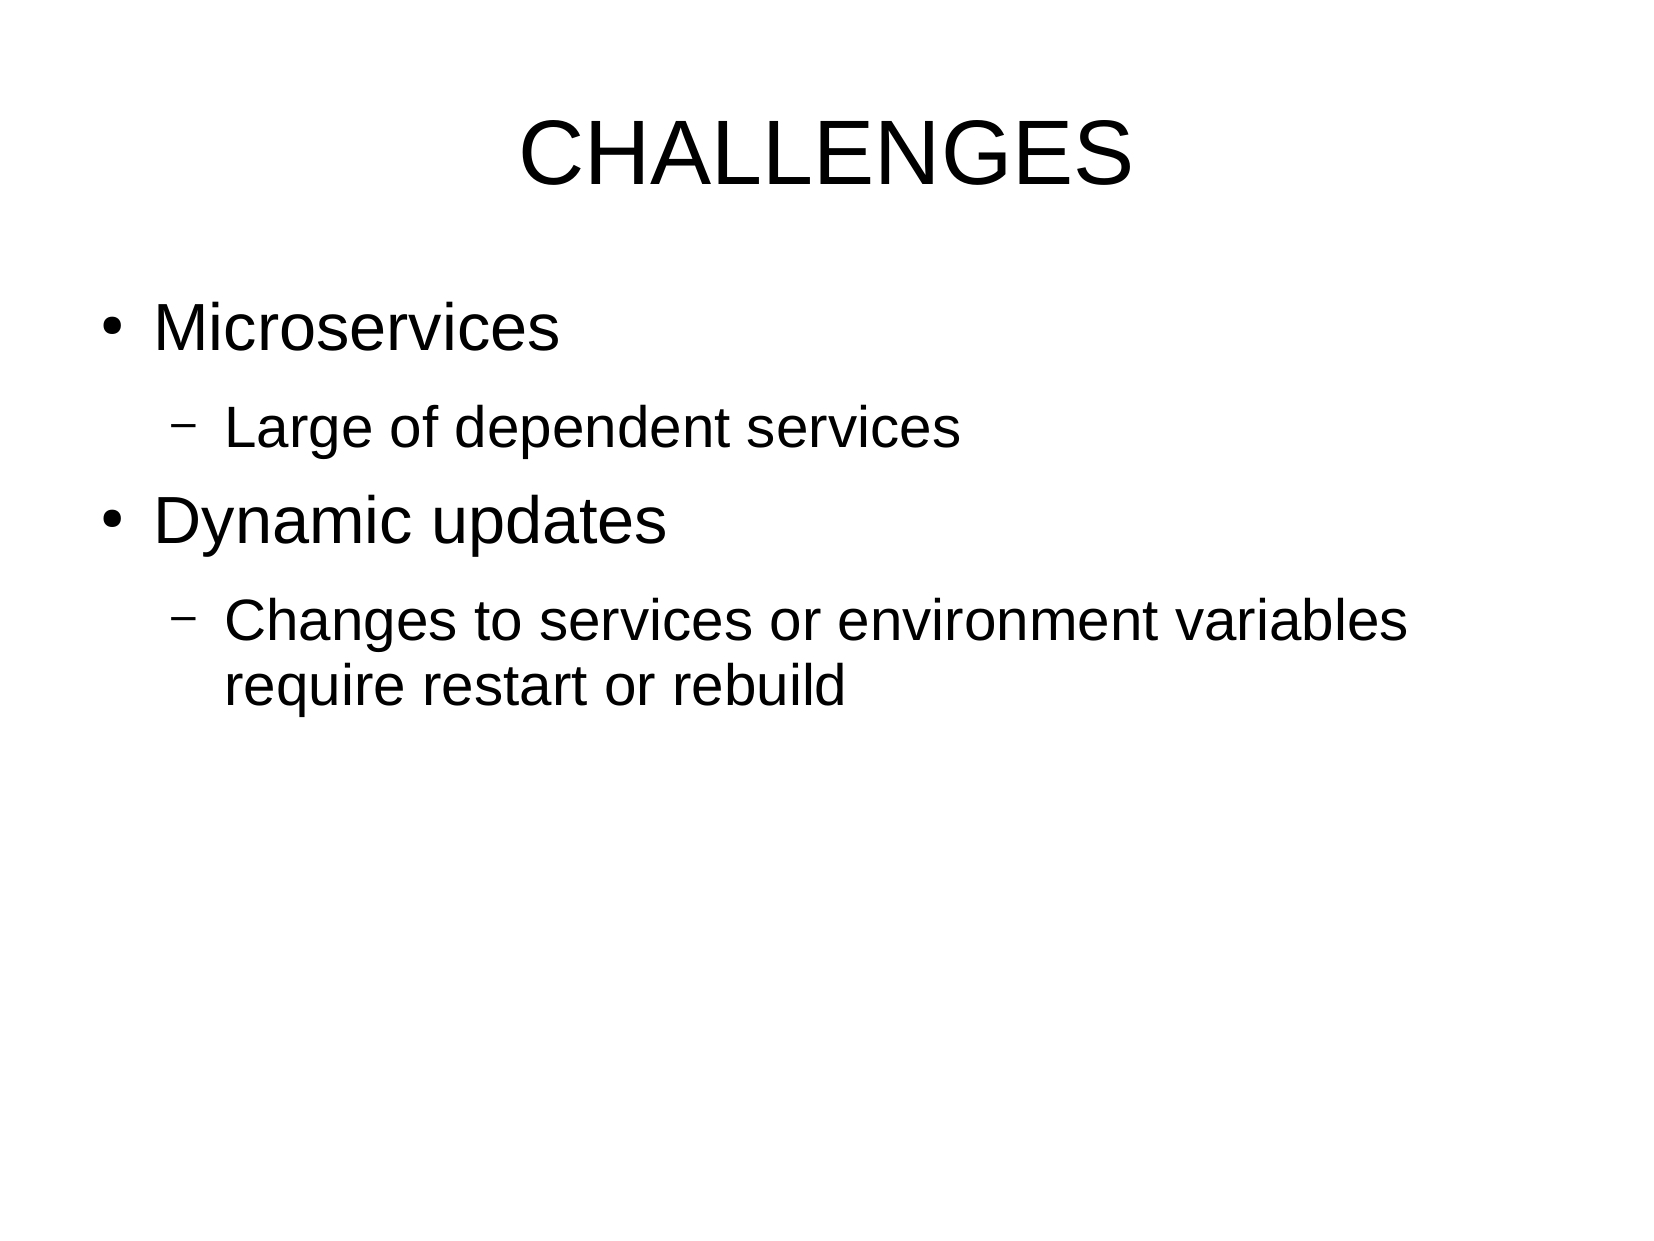

# CHALLENGES
Microservices
Large of dependent services
Dynamic updates
Changes to services or environment variables require restart or rebuild